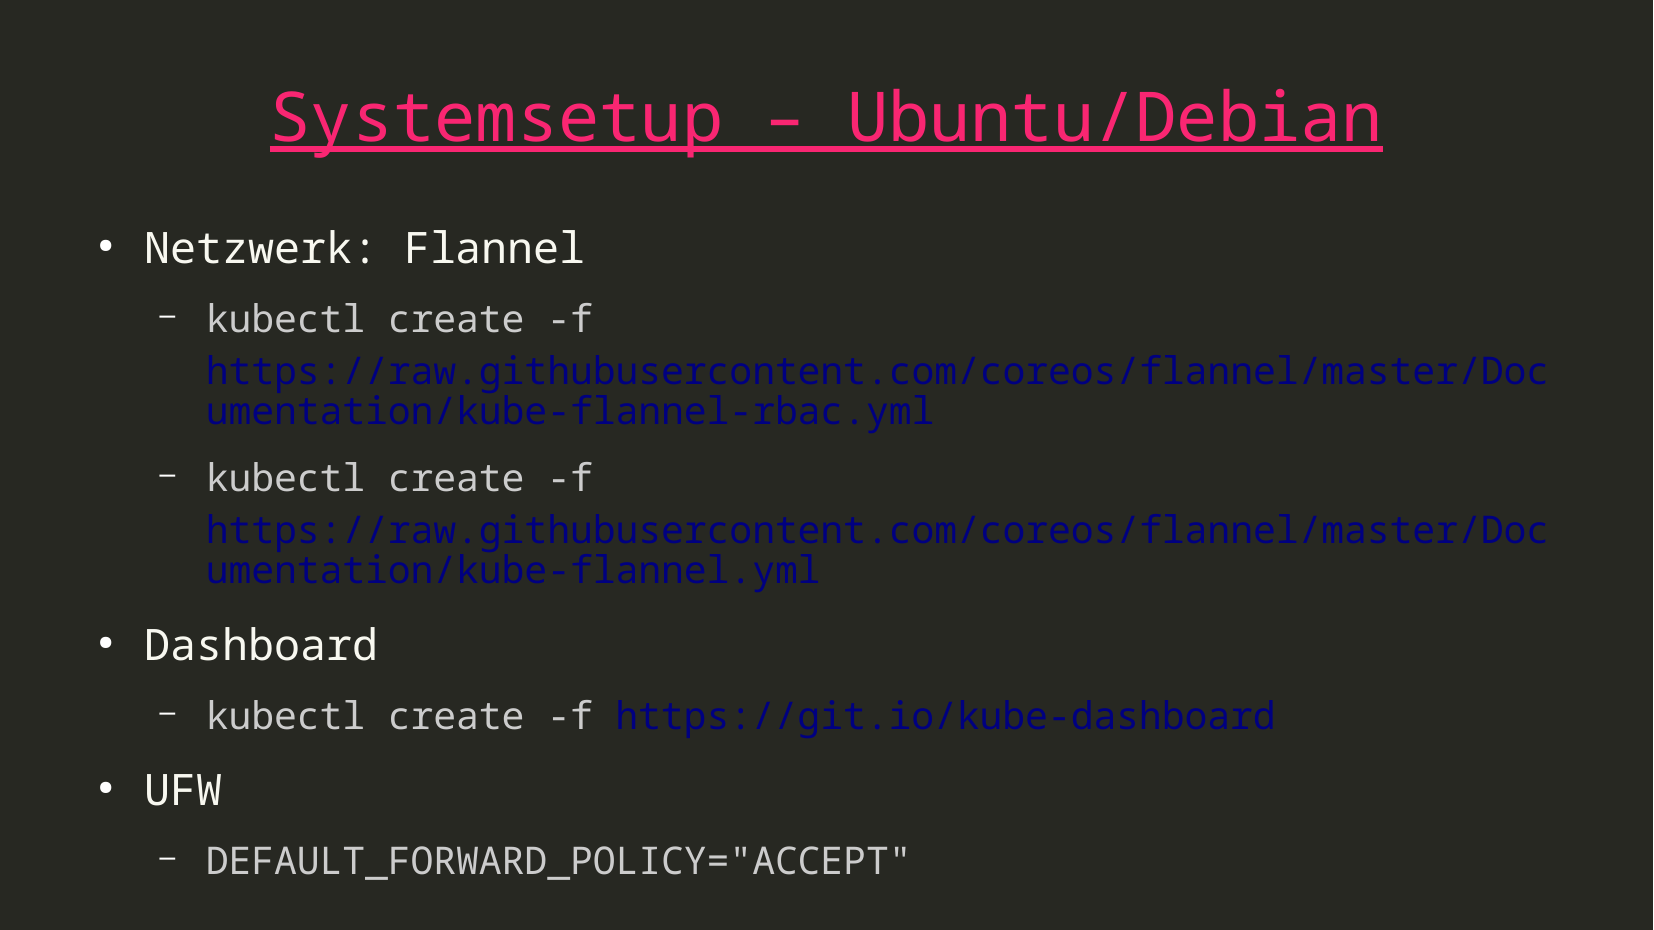

# Systemsetup – Ubuntu/Debian
Netzwerk: Flannel
kubectl create -f https://raw.githubusercontent.com/coreos/flannel/master/Documentation/kube-flannel-rbac.yml
kubectl create -f https://raw.githubusercontent.com/coreos/flannel/master/Documentation/kube-flannel.yml
Dashboard
kubectl create -f https://git.io/kube-dashboard
UFW
DEFAULT_FORWARD_POLICY="ACCEPT"